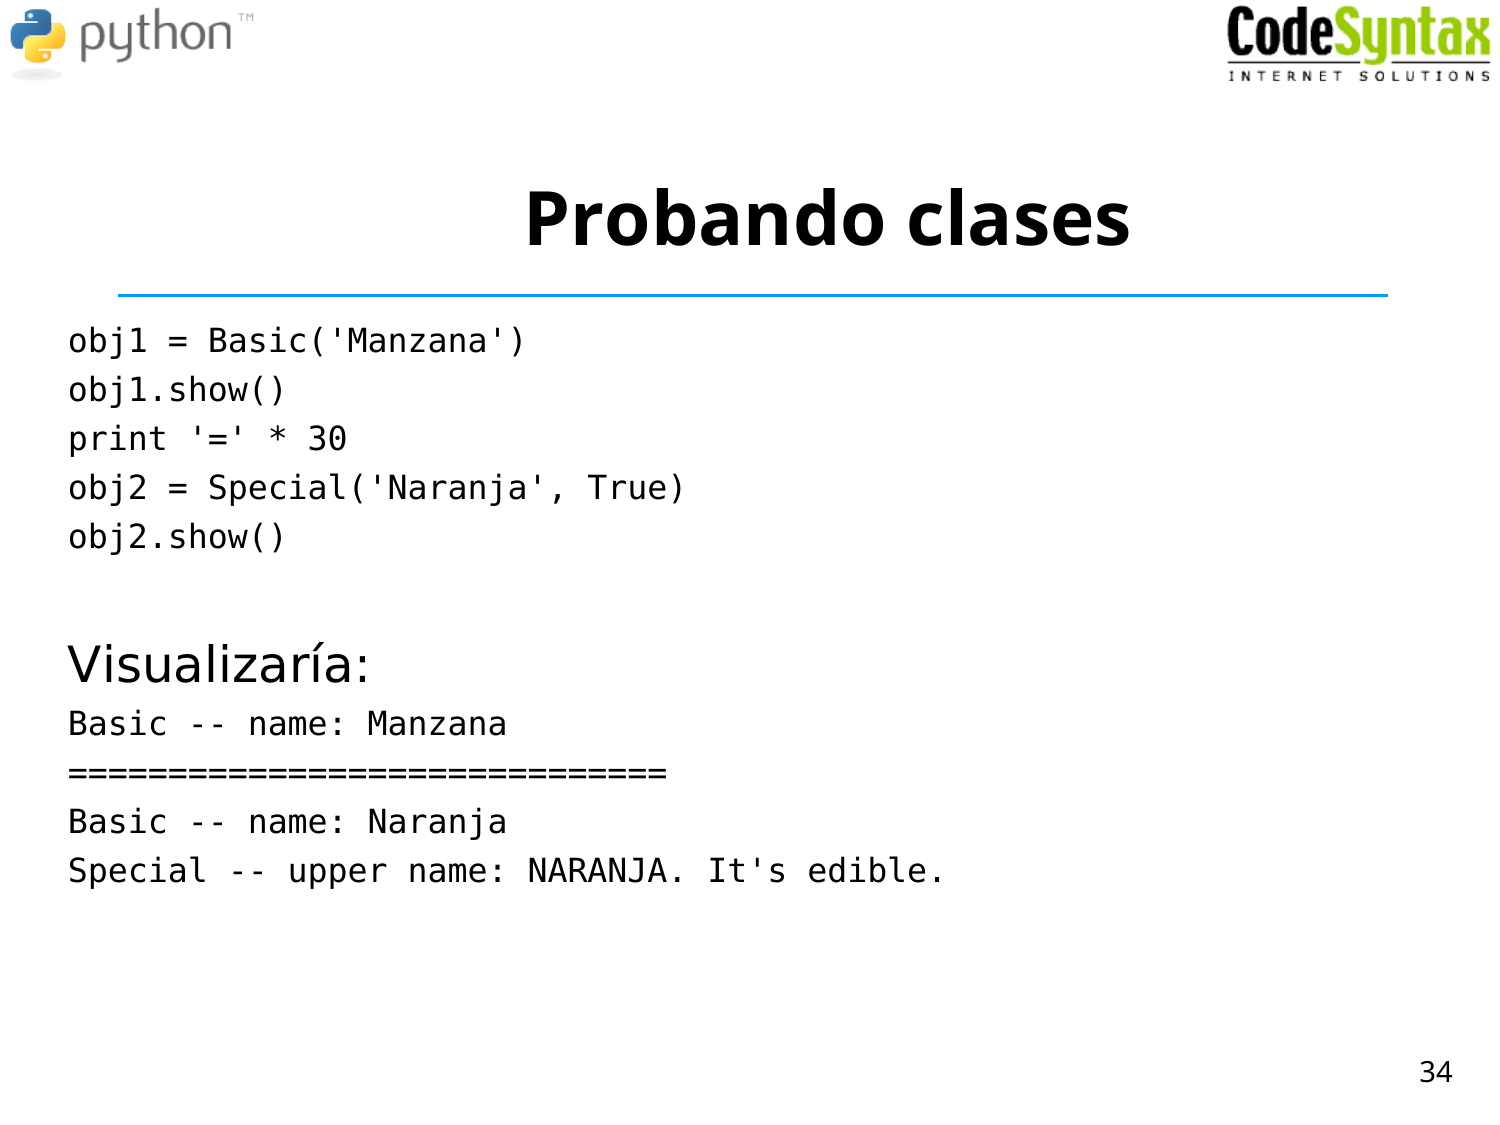

# Probando clases
obj1 = Basic('Manzana')
obj1.show()
print '=' * 30
obj2 = Special('Naranja', True)
obj2.show()
Visualizaría:
Basic -- name: Manzana
==============================
Basic -- name: Naranja
Special -- upper name: NARANJA. It's edible.
34